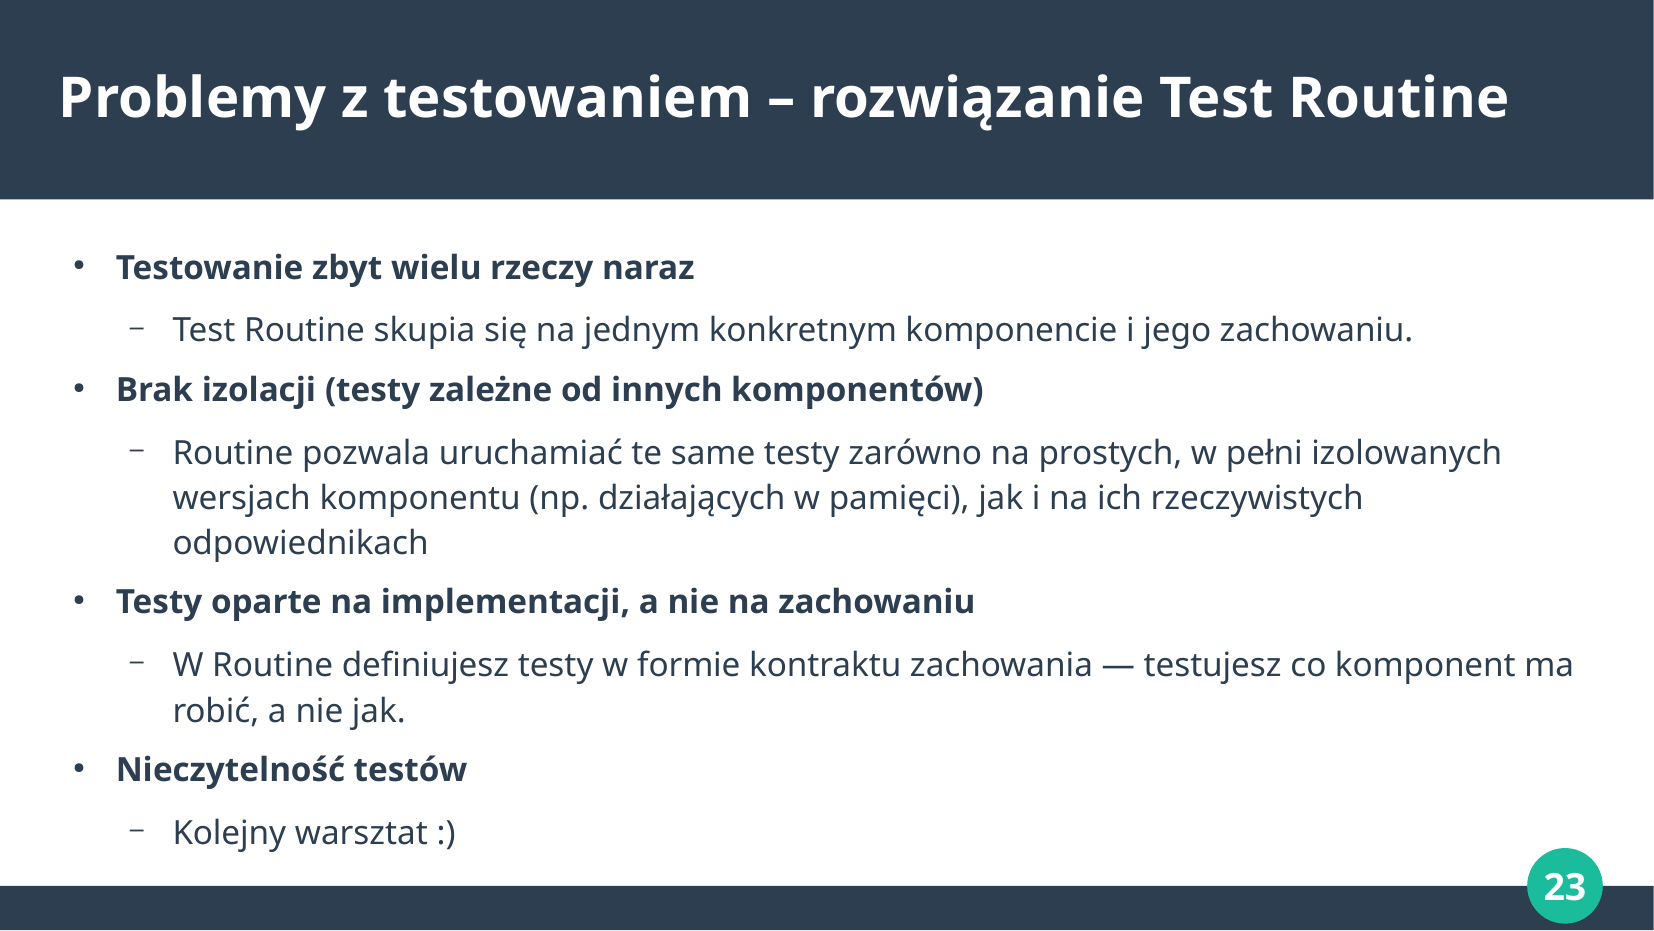

# Problemy z testowaniem – rozwiązanie Test Routine
Testowanie zbyt wielu rzeczy naraz
Test Routine skupia się na jednym konkretnym komponencie i jego zachowaniu.
Brak izolacji (testy zależne od innych komponentów)
Routine pozwala uruchamiać te same testy zarówno na prostych, w pełni izolowanych wersjach komponentu (np. działających w pamięci), jak i na ich rzeczywistych odpowiednikach
Testy oparte na implementacji, a nie na zachowaniu
W Routine definiujesz testy w formie kontraktu zachowania — testujesz co komponent ma robić, a nie jak.
Nieczytelność testów
Kolejny warsztat :)